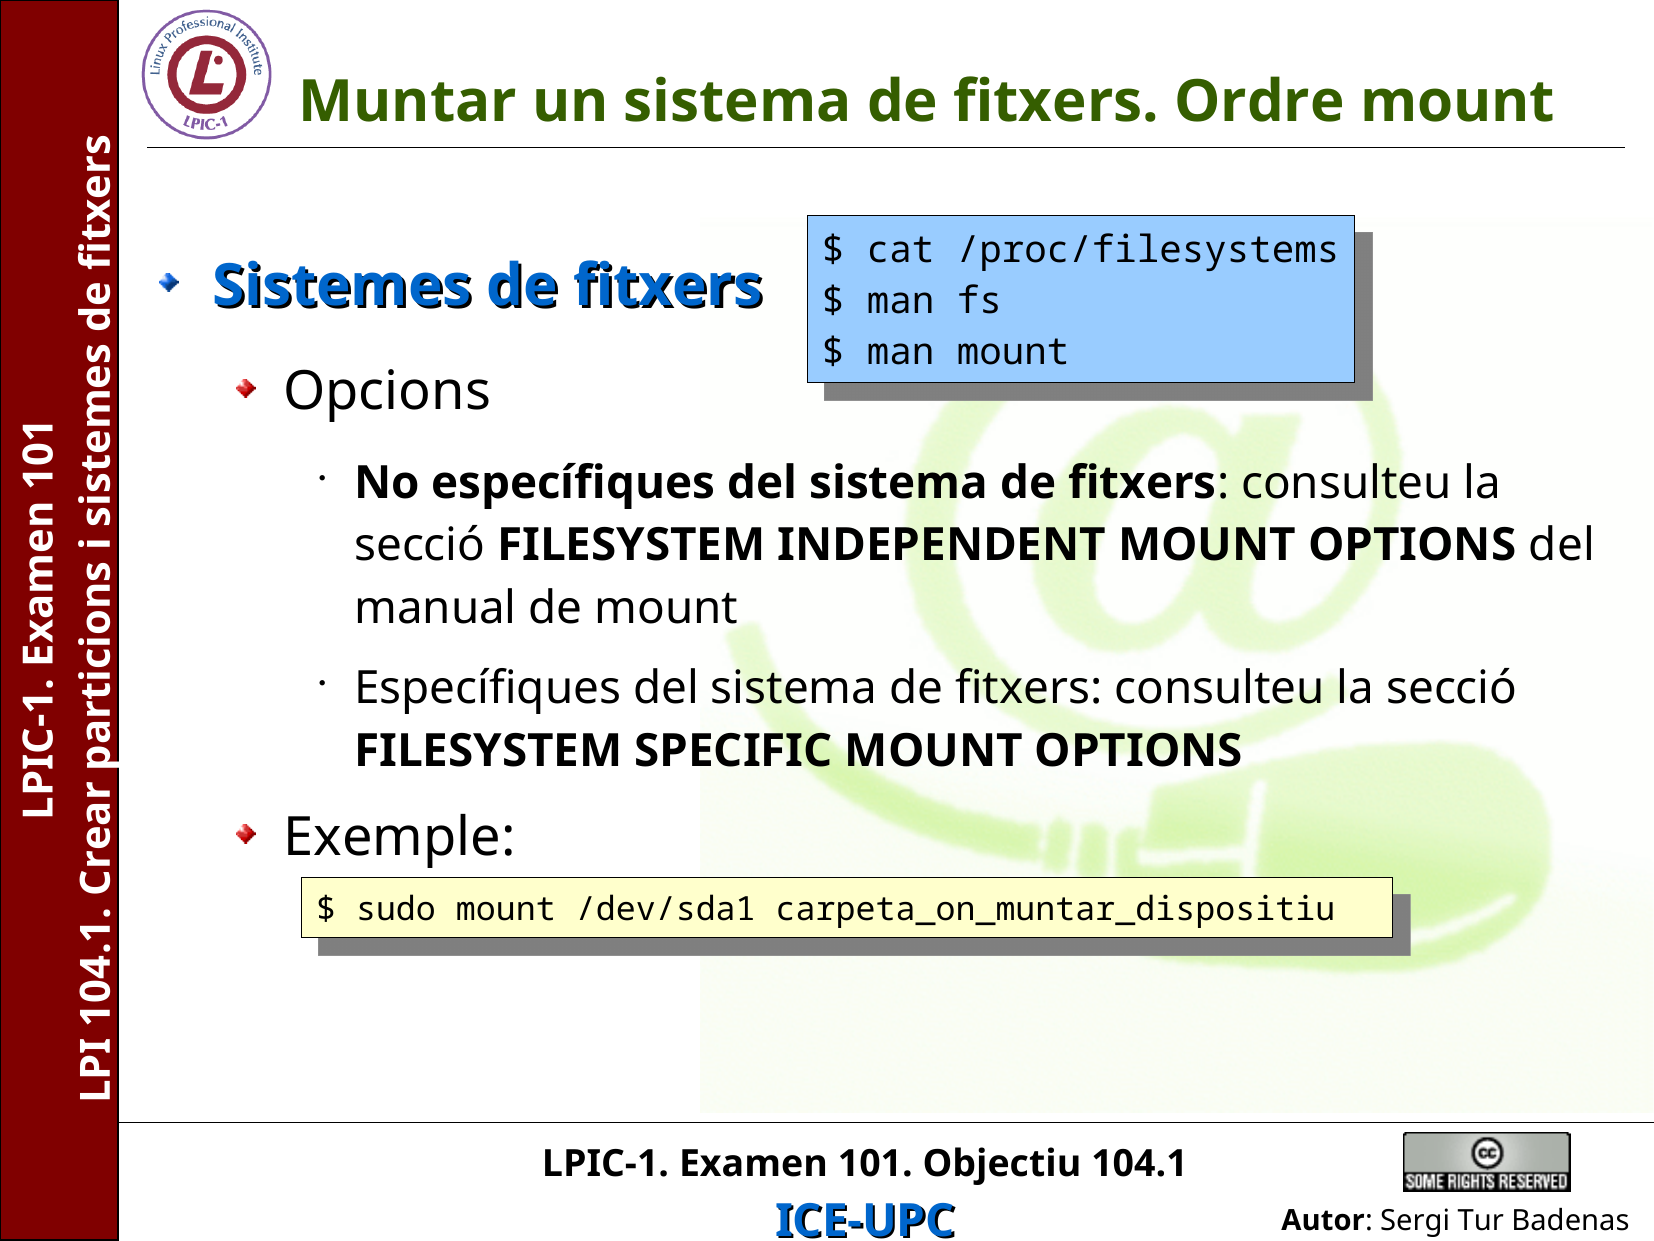

# Muntar un sistema de fitxers. Ordre mount
$ cat /proc/filesystems
$ man fs
$ man mount
Sistemes de fitxers
Opcions
No específiques del sistema de fitxers: consulteu la secció FILESYSTEM INDEPENDENT MOUNT OPTIONS del manual de mount
Específiques del sistema de fitxers: consulteu la secció FILESYSTEM SPECIFIC MOUNT OPTIONS
Exemple:
$ sudo mount /dev/sda1 carpeta_on_muntar_dispositiu